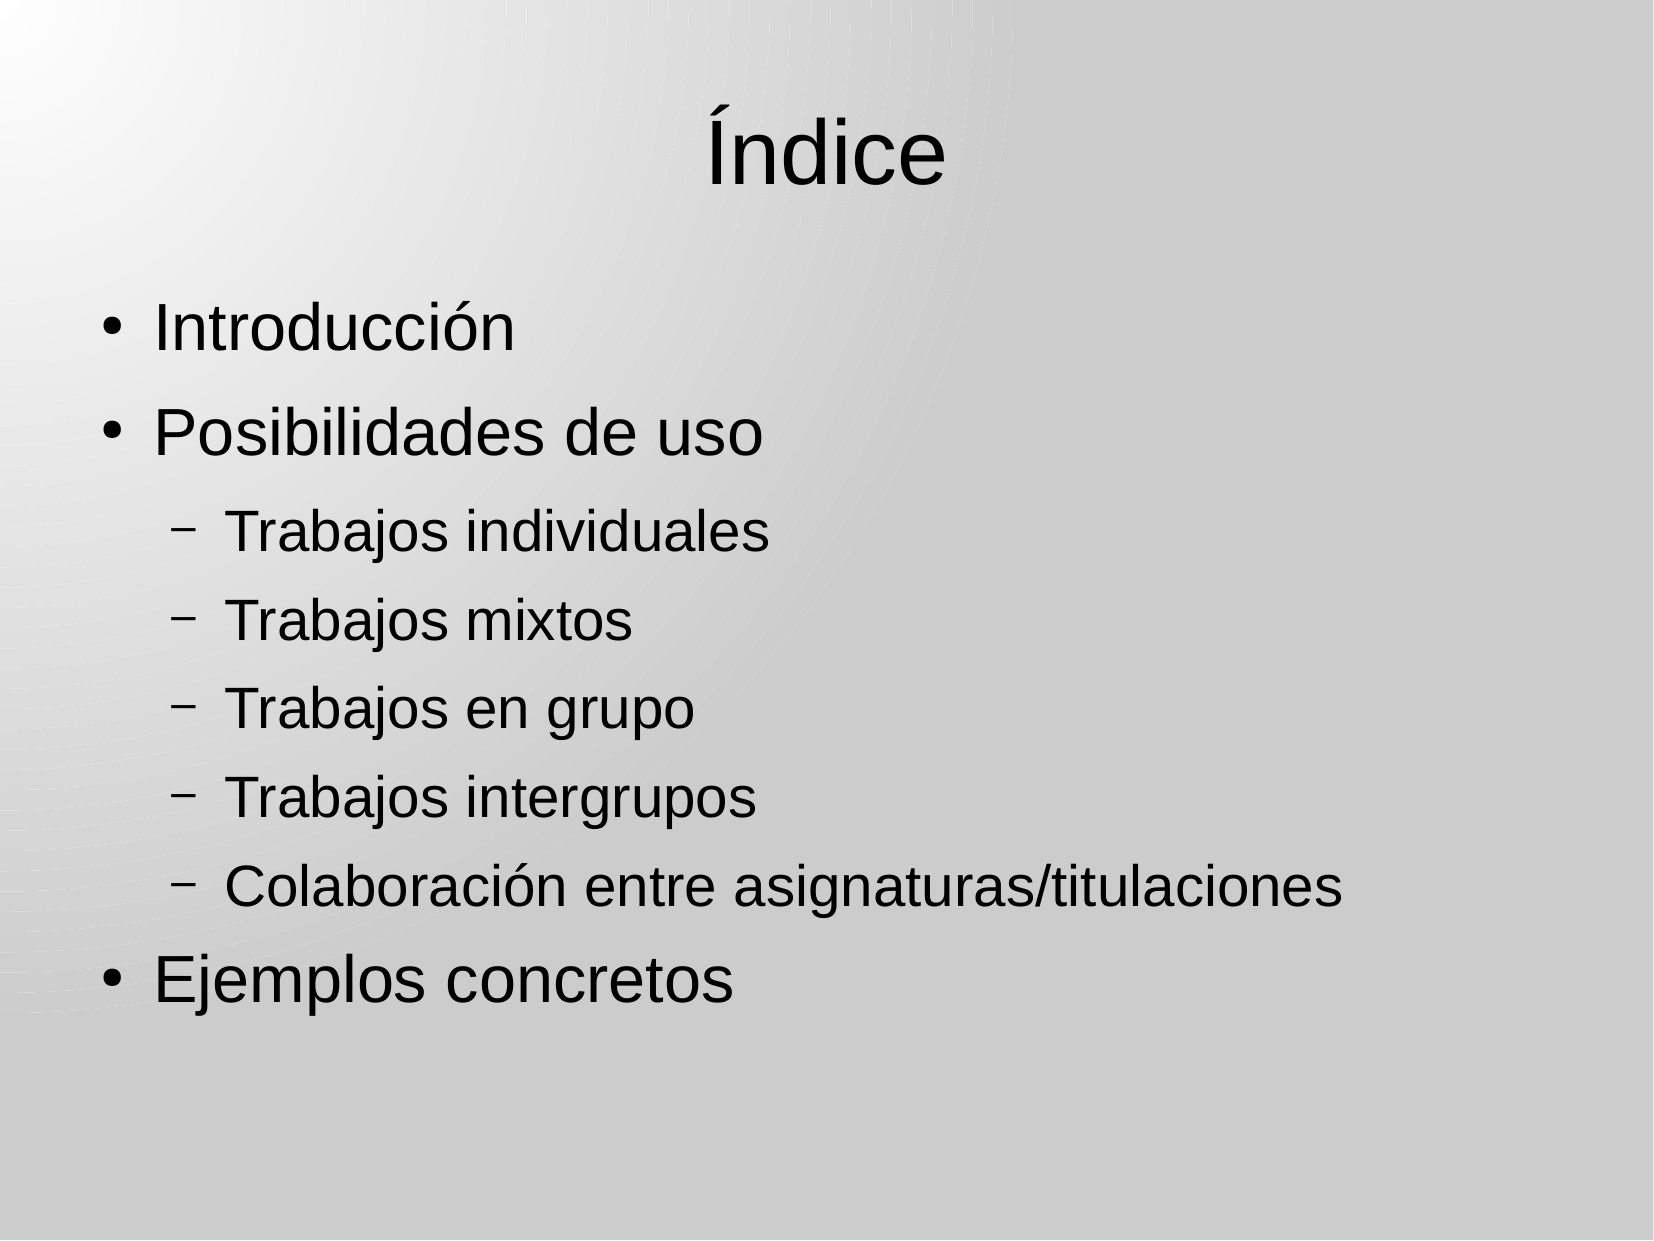

# Índice
Introducción
Posibilidades de uso
Trabajos individuales
Trabajos mixtos
Trabajos en grupo
Trabajos intergrupos
Colaboración entre asignaturas/titulaciones
Ejemplos concretos